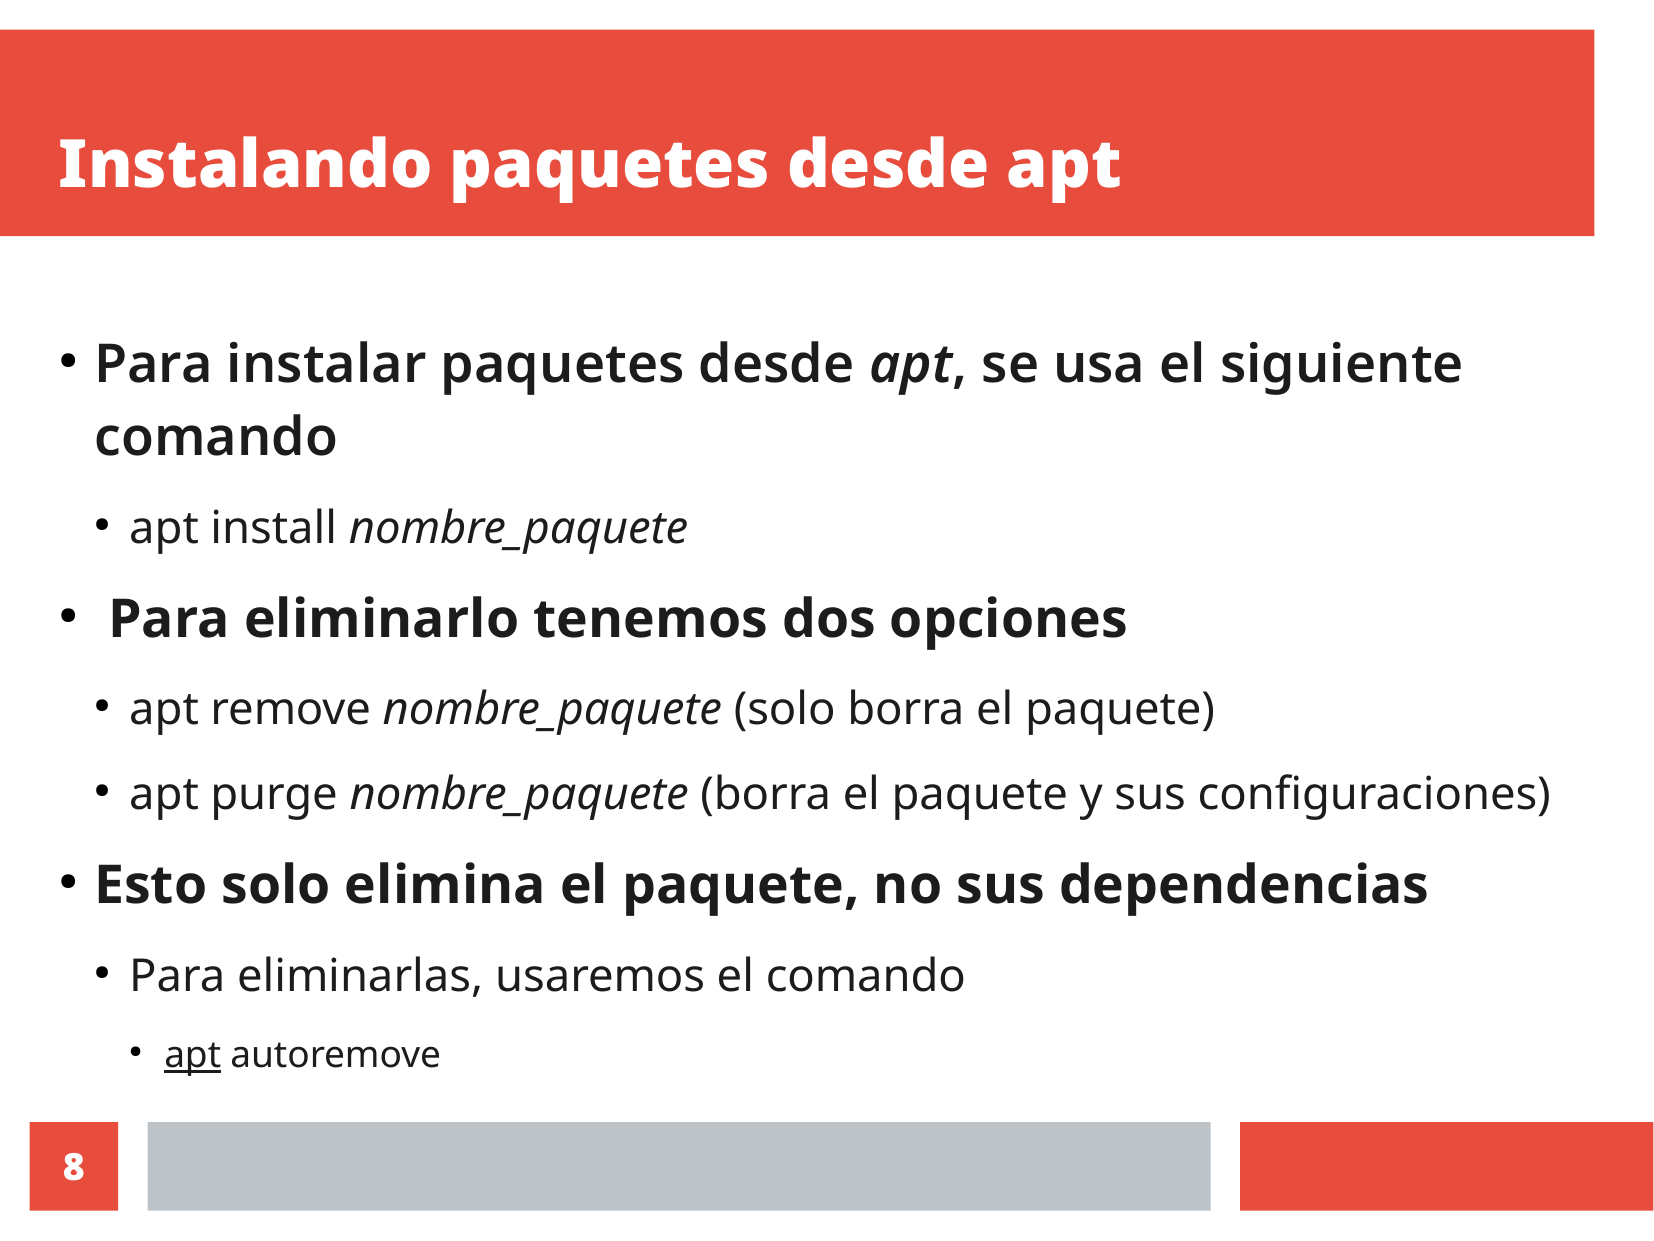

# Instalando paquetes desde apt
Para instalar paquetes desde apt, se usa el siguiente comando
apt install nombre_paquete
 Para eliminarlo tenemos dos opciones
apt remove nombre_paquete (solo borra el paquete)
apt purge nombre_paquete (borra el paquete y sus configuraciones)
Esto solo elimina el paquete, no sus dependencias
Para eliminarlas, usaremos el comando
apt autoremove
8